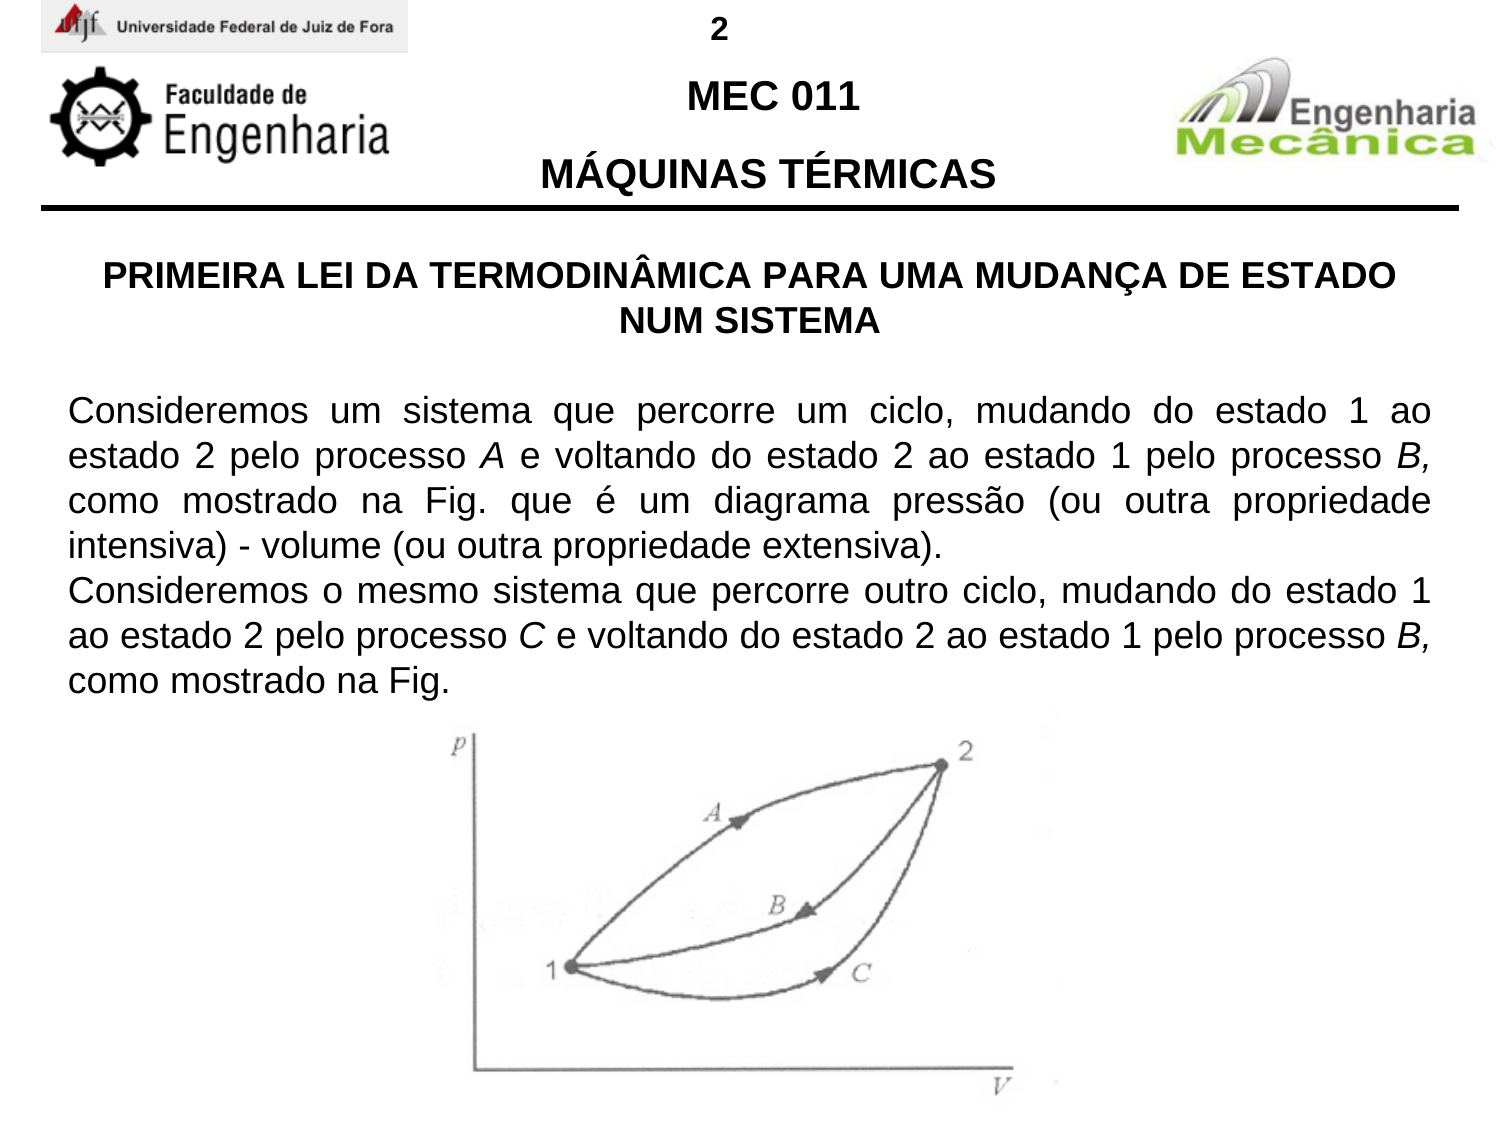

PRIMEIRA LEI DA TERMODINÂMICA PARA UMA MUDANÇA DE ESTADO NUM SISTEMA
Consideremos um sistema que percorre um ciclo, mudando do estado 1 ao estado 2 pelo processo A e voltando do estado 2 ao estado 1 pelo processo B, como mostrado na Fig. que é um diagrama pressão (ou outra propriedade intensiva) - volume (ou outra propriedade extensiva).
Consideremos o mesmo sistema que percorre outro ciclo, mudando do estado 1 ao estado 2 pelo processo C e voltando do estado 2 ao estado 1 pelo processo B, como mostrado na Fig.